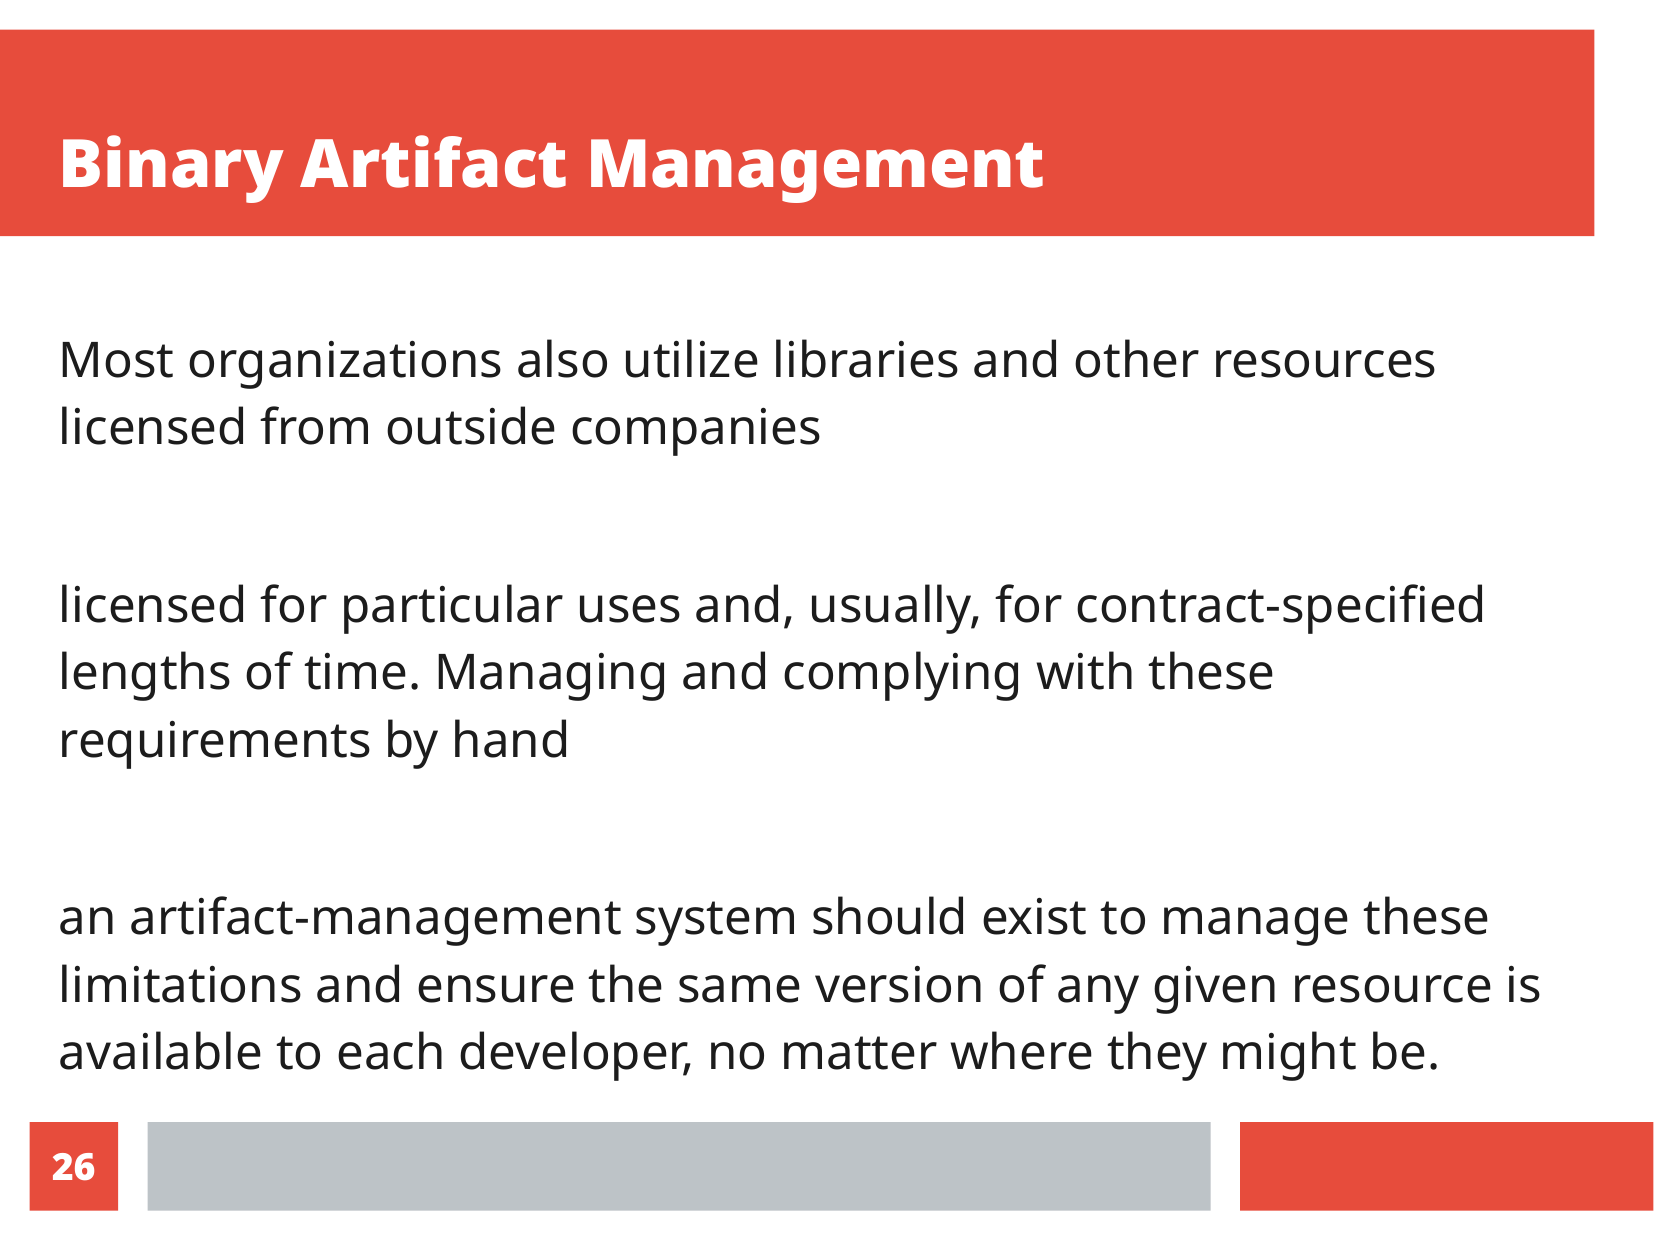

# Binary Artifact Management
Most organizations also utilize libraries and other resources licensed from outside companies
licensed for particular uses and, usually, for contract-specified lengths of time. Managing and complying with these requirements by hand
an artifact-management system should exist to manage these limitations and ensure the same version of any given resource is available to each developer, no matter where they might be.
26